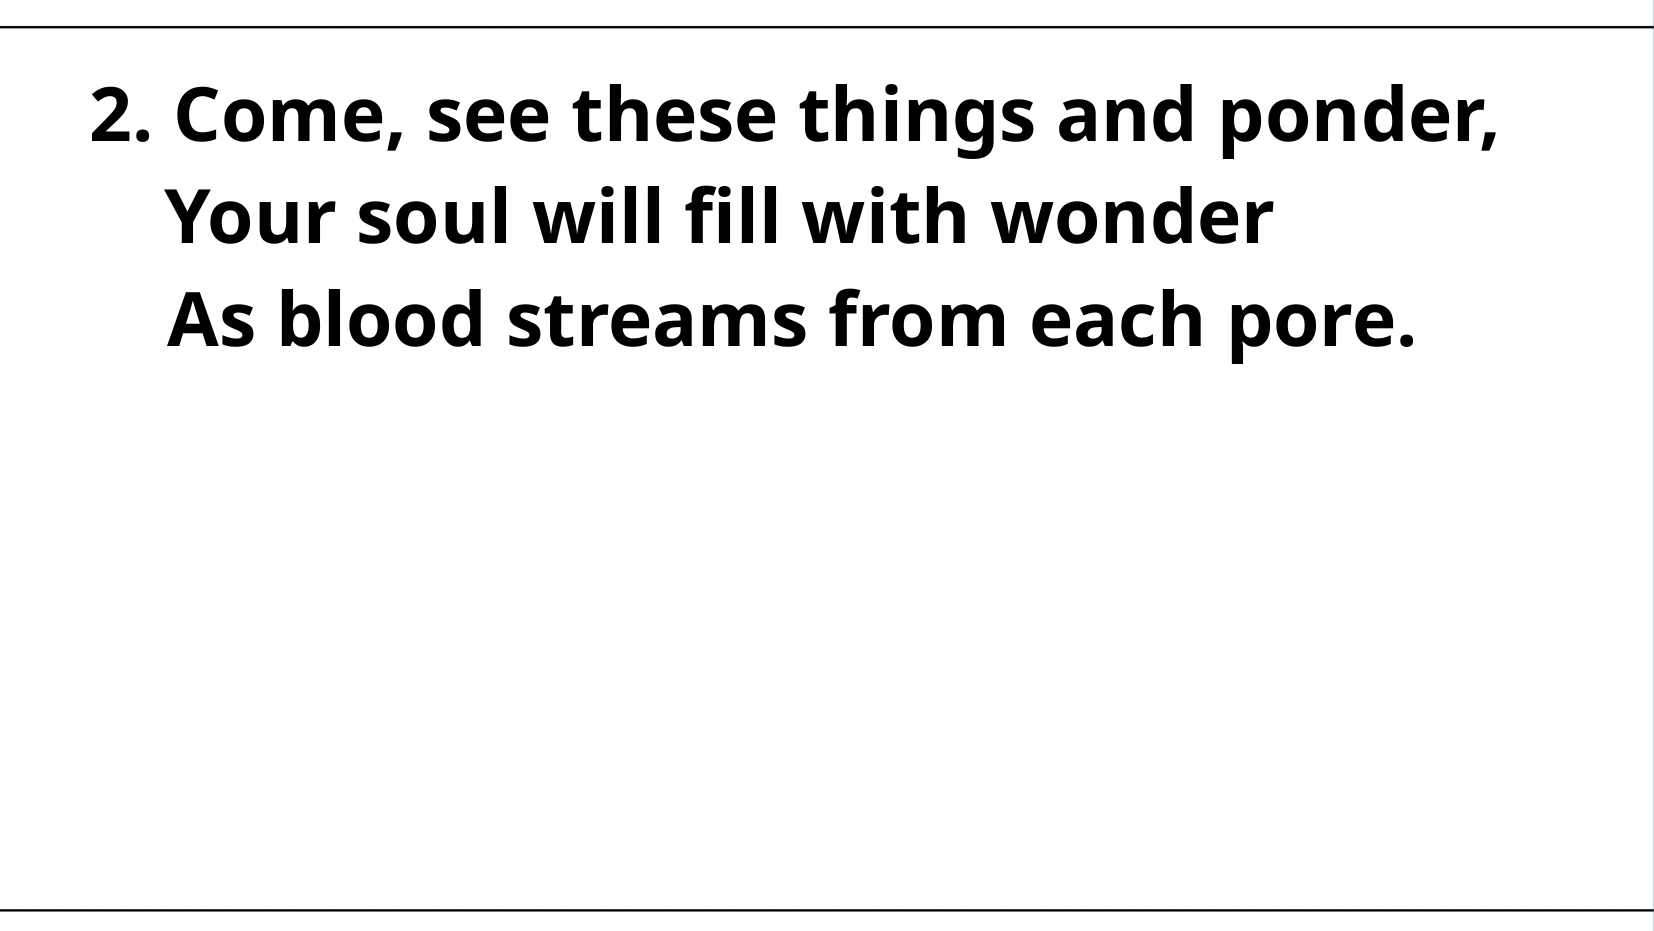

2. Come, see these things and ponder,
Your soul will fill with wonder
 As blood streams from each pore.